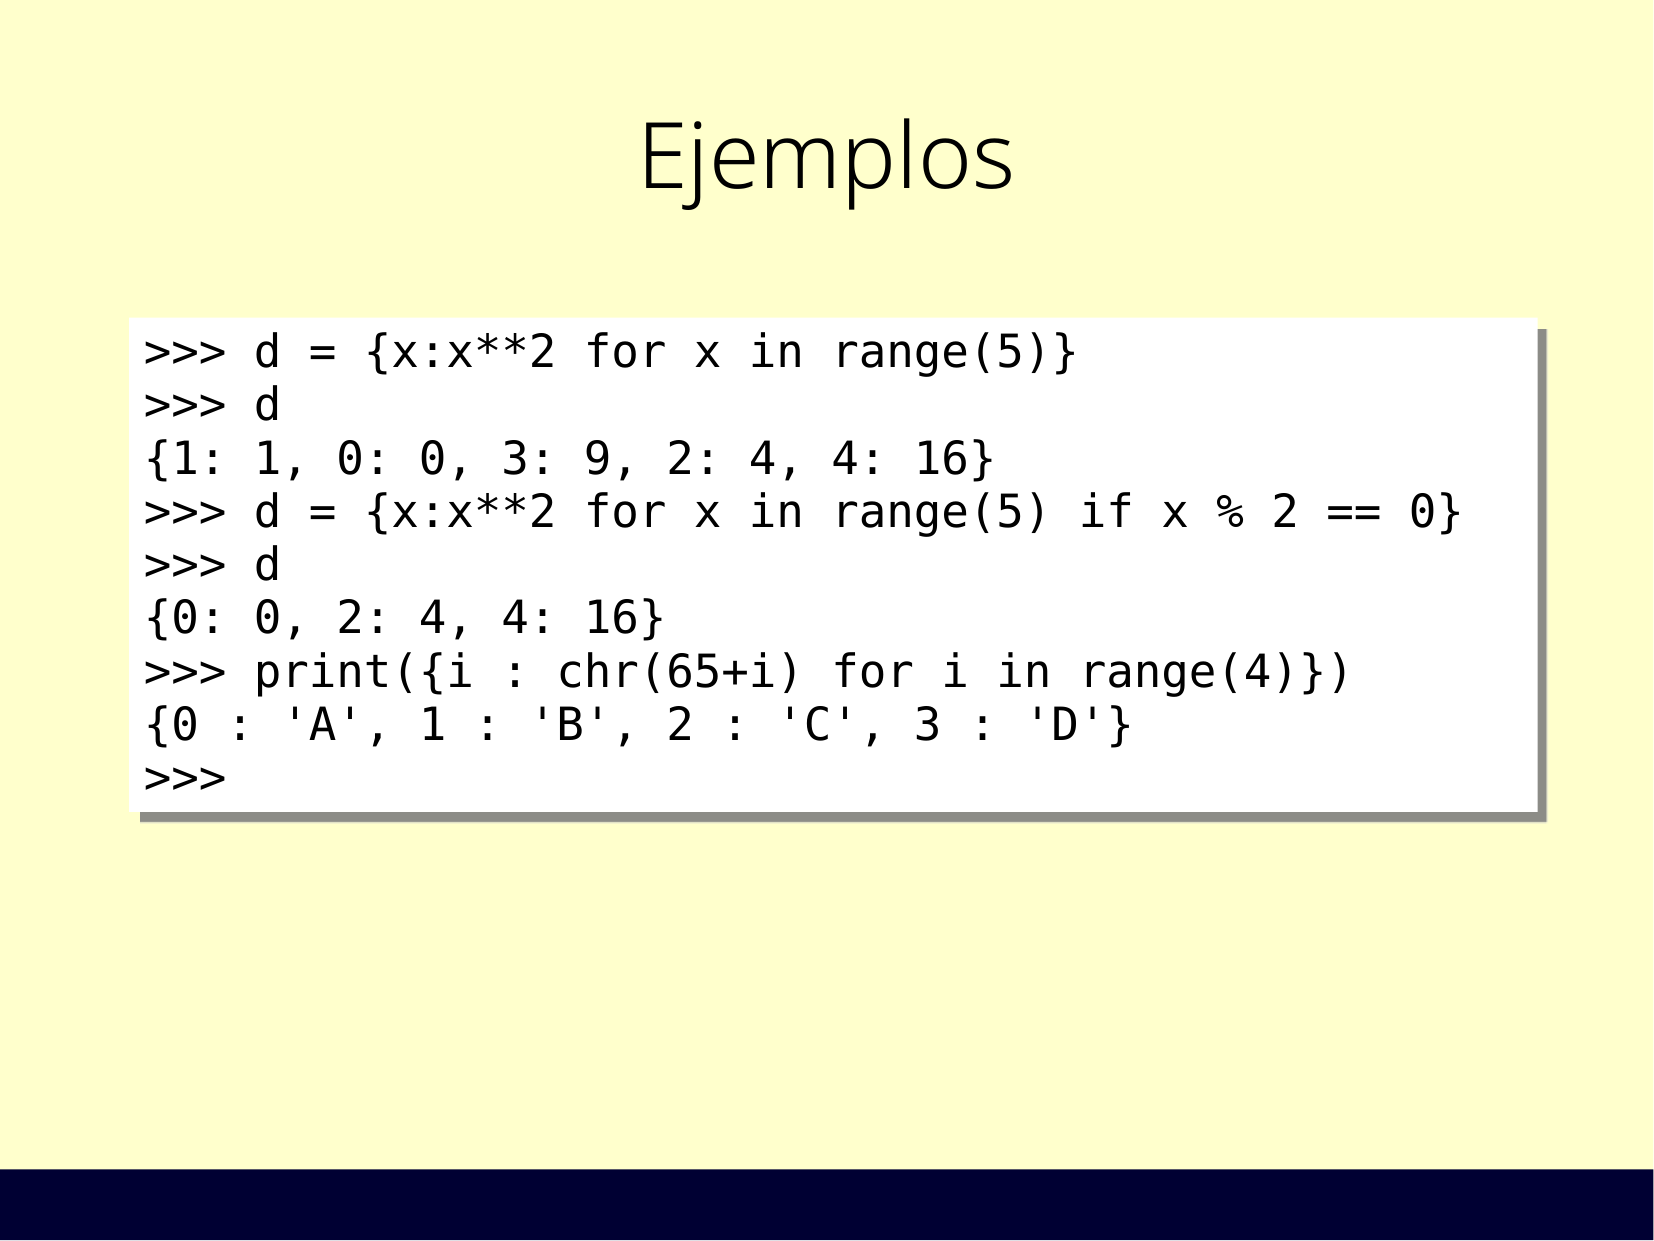

# Ejemplos
>>> d = {x:x**2 for x in range(5)}
>>> d
{1: 1, 0: 0, 3: 9, 2: 4, 4: 16}
>>> d = {x:x**2 for x in range(5) if x % 2 == 0}
>>> d
{0: 0, 2: 4, 4: 16}
>>> print({i : chr(65+i) for i in range(4)})
{0 : 'A', 1 : 'B', 2 : 'C', 3 : 'D'}
>>>